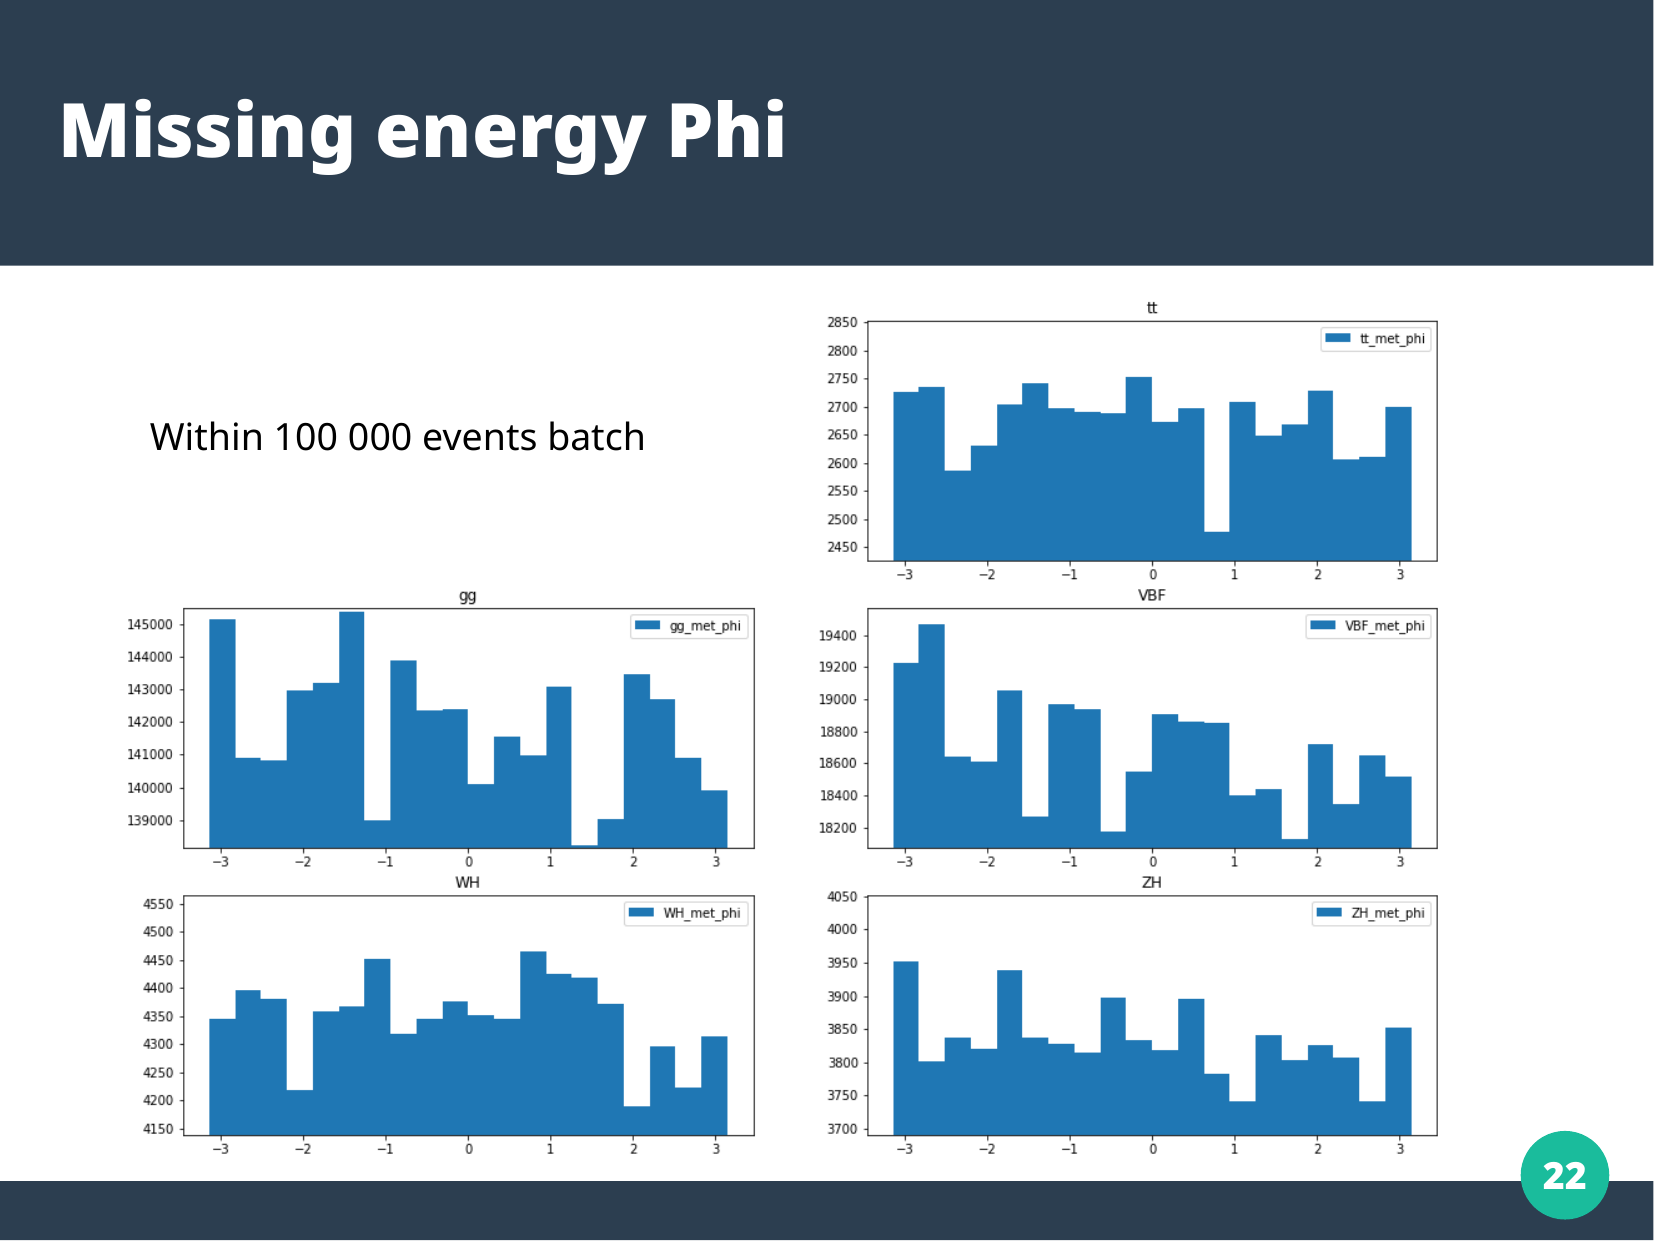

# Missing energy Phi
Within 100 000 events batch
22